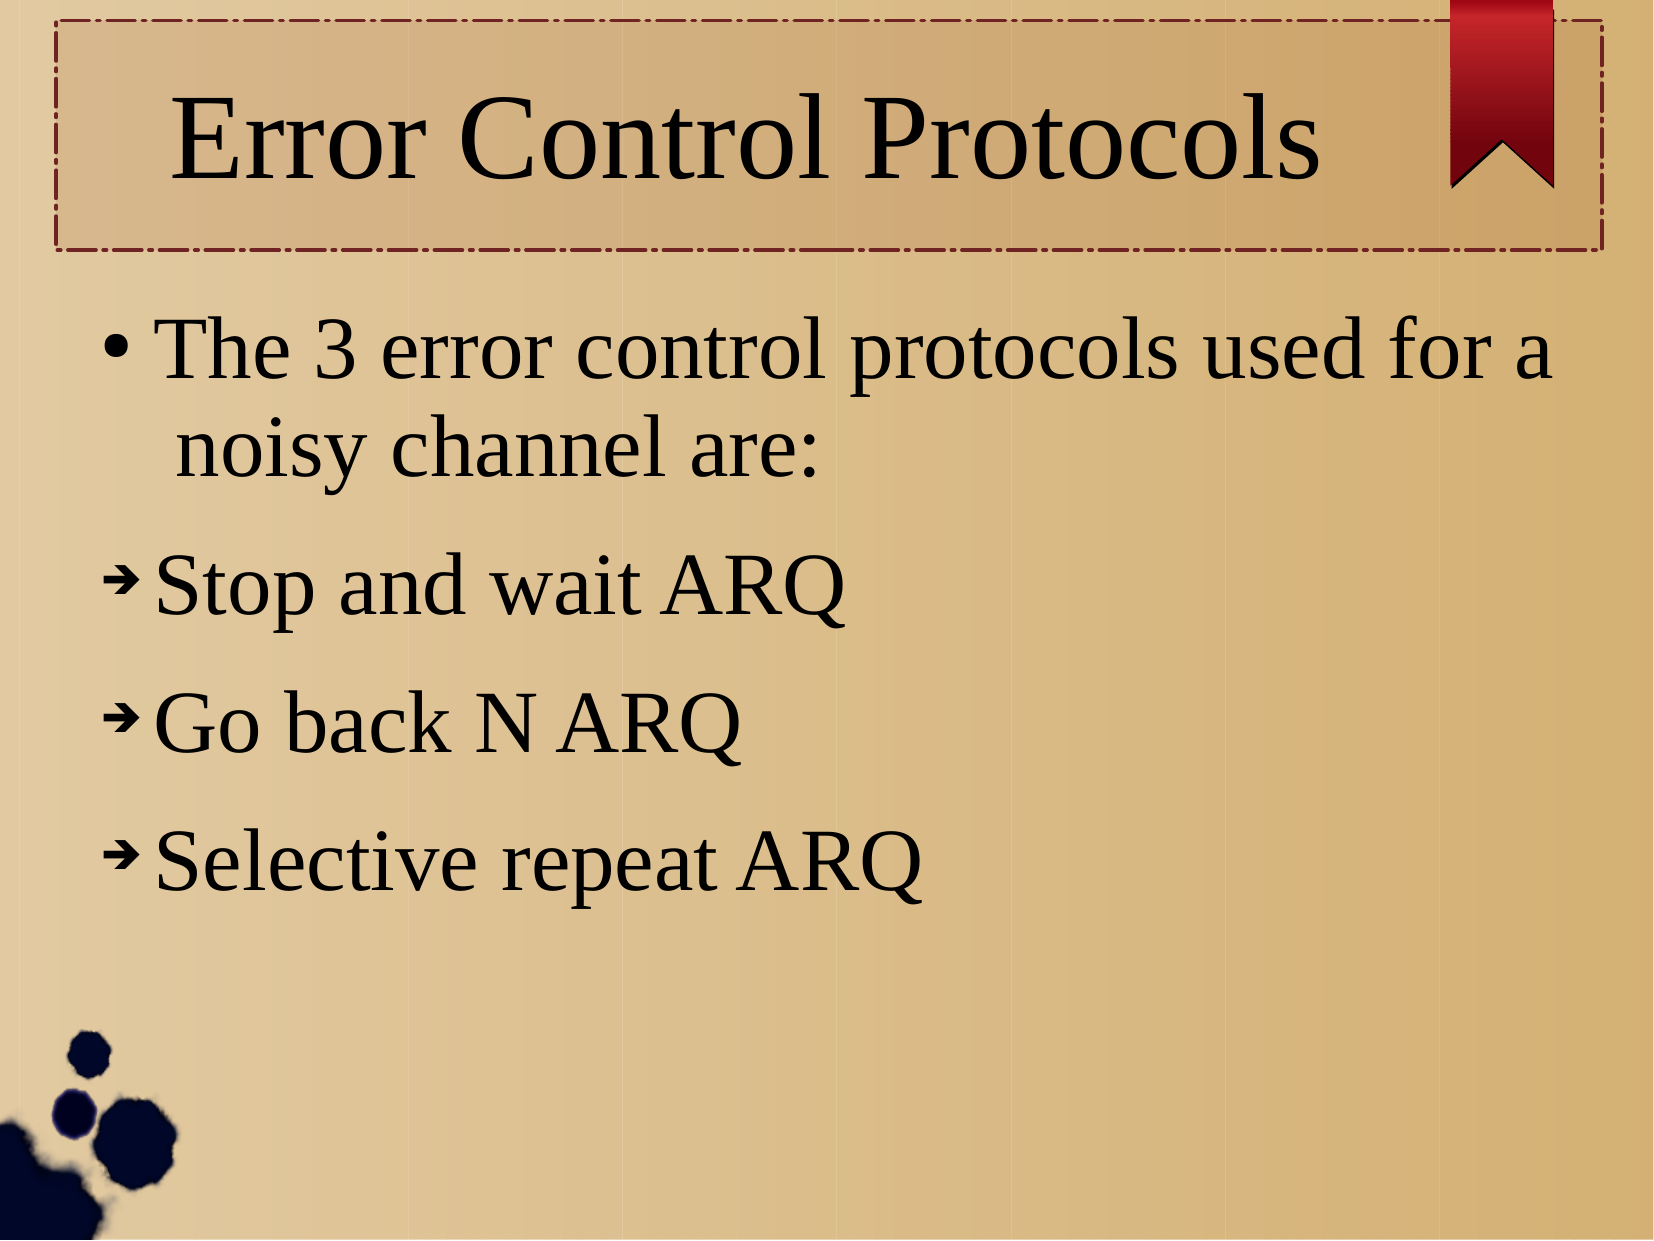

# Error Control Protocols
The 3 error control protocols used for a noisy channel are:
Stop and wait ARQ
Go back N ARQ
Selective repeat ARQ